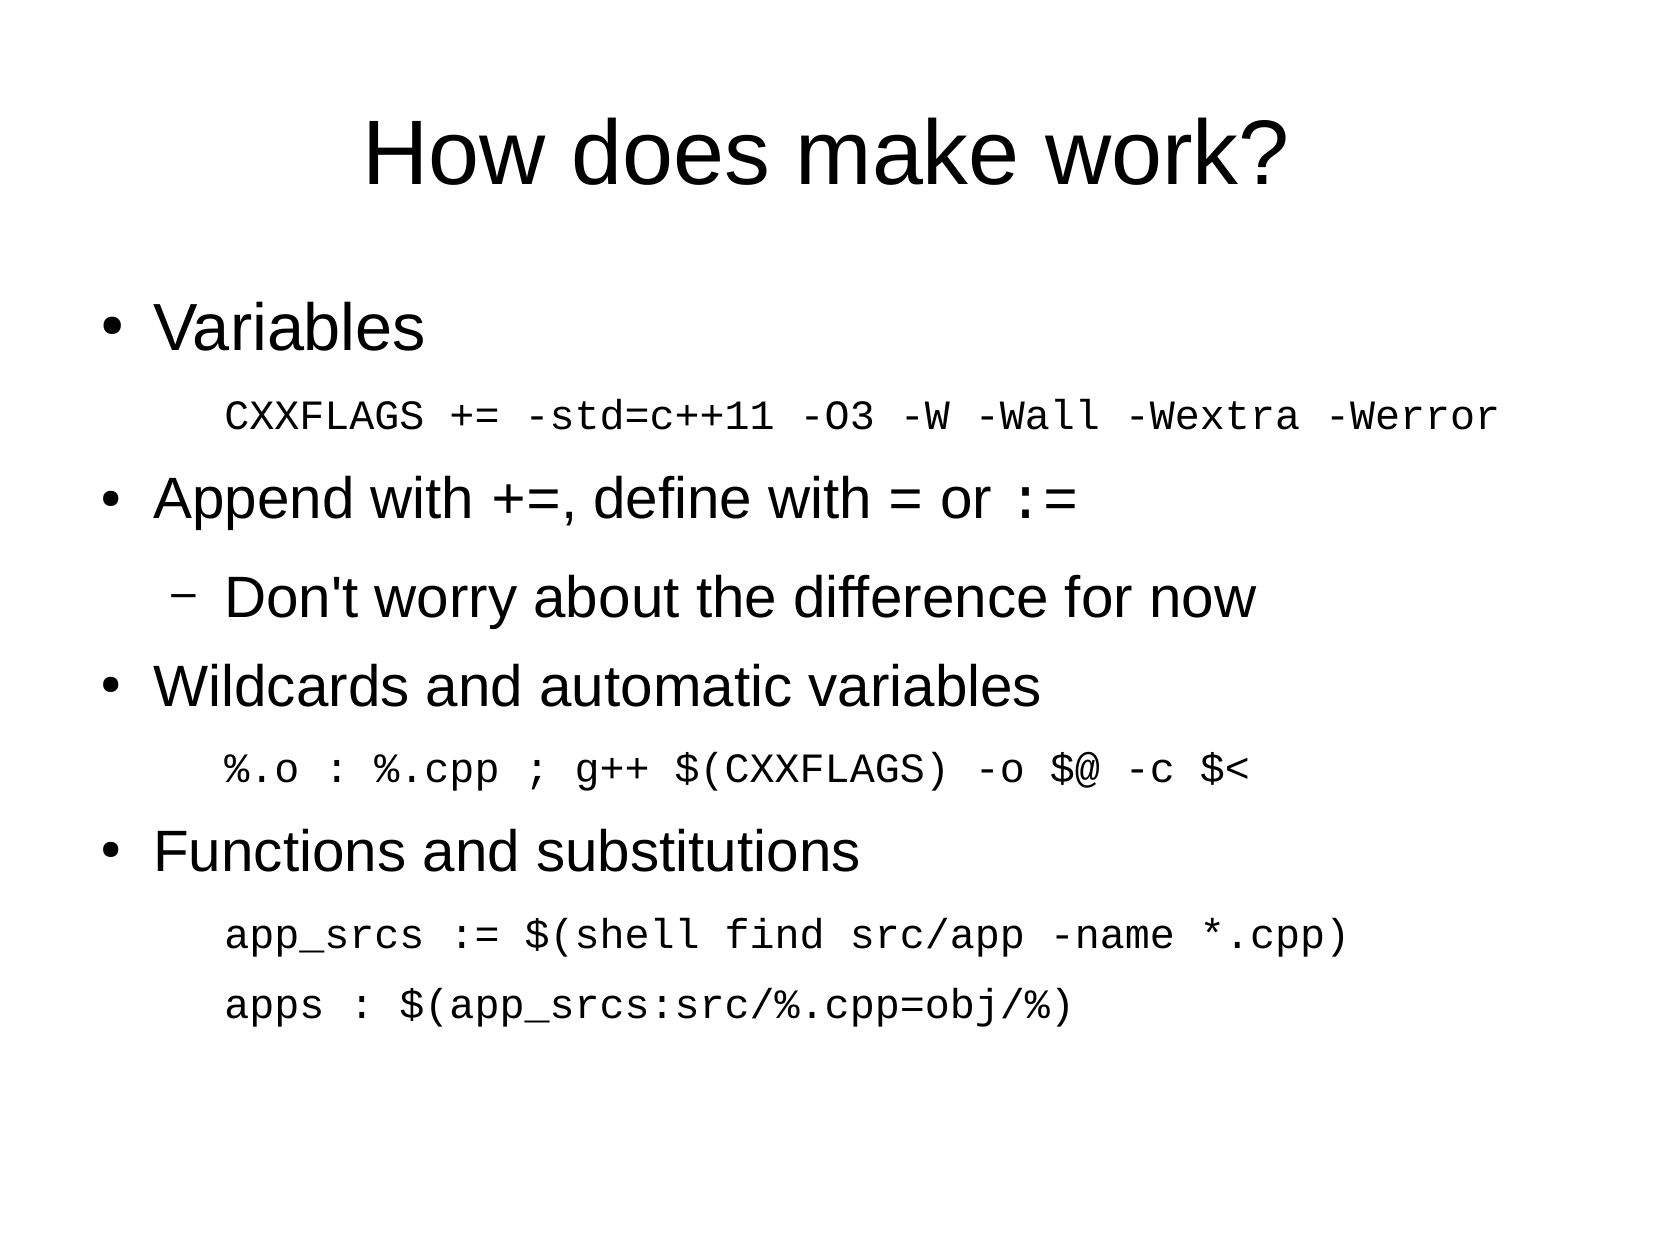

# How does make work?
Variables
CXXFLAGS += -std=c++11 -O3 -W -Wall -Wextra -Werror
Append with +=, define with = or :=
Don't worry about the difference for now
Wildcards and automatic variables
%.o : %.cpp ; g++ $(CXXFLAGS) -o $@ -c $<
Functions and substitutions
app_srcs := $(shell find src/app -name *.cpp)
apps : $(app_srcs:src/%.cpp=obj/%)